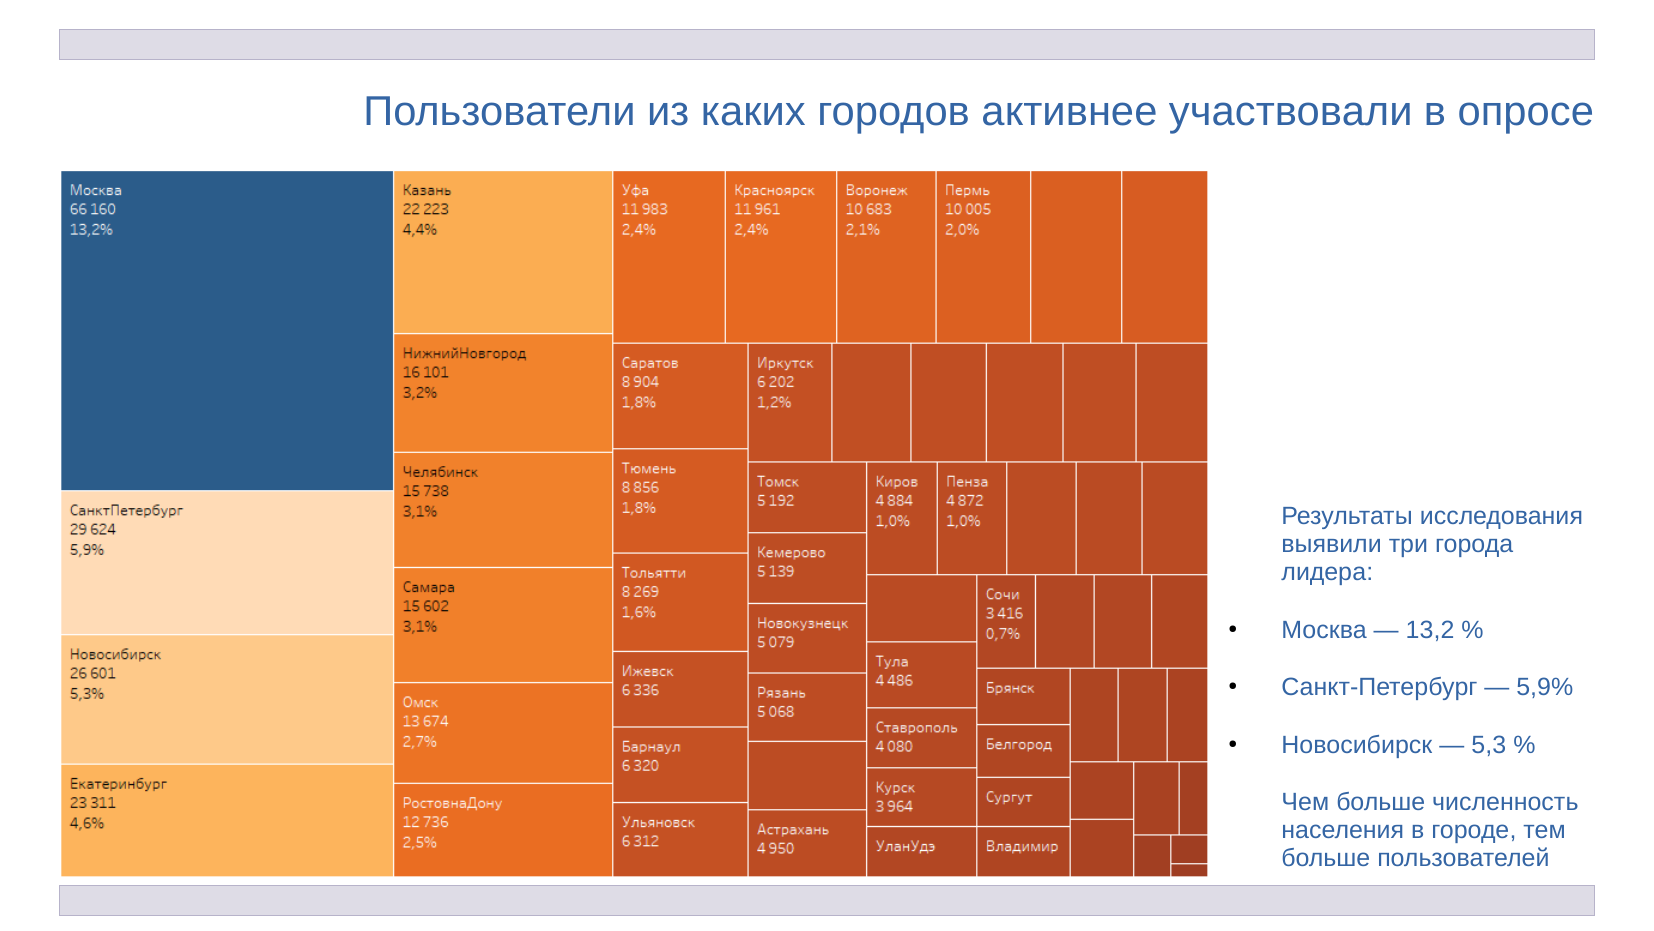

# Пользователи из каких городов активнее участвовали в опросе
Результаты исследования выявили три города лидера:
Москва — 13,2 %
Санкт-Петербург — 5,9%
Новосибирск — 5,3 %
Чем больше численность населения в городе, тем больше пользователей